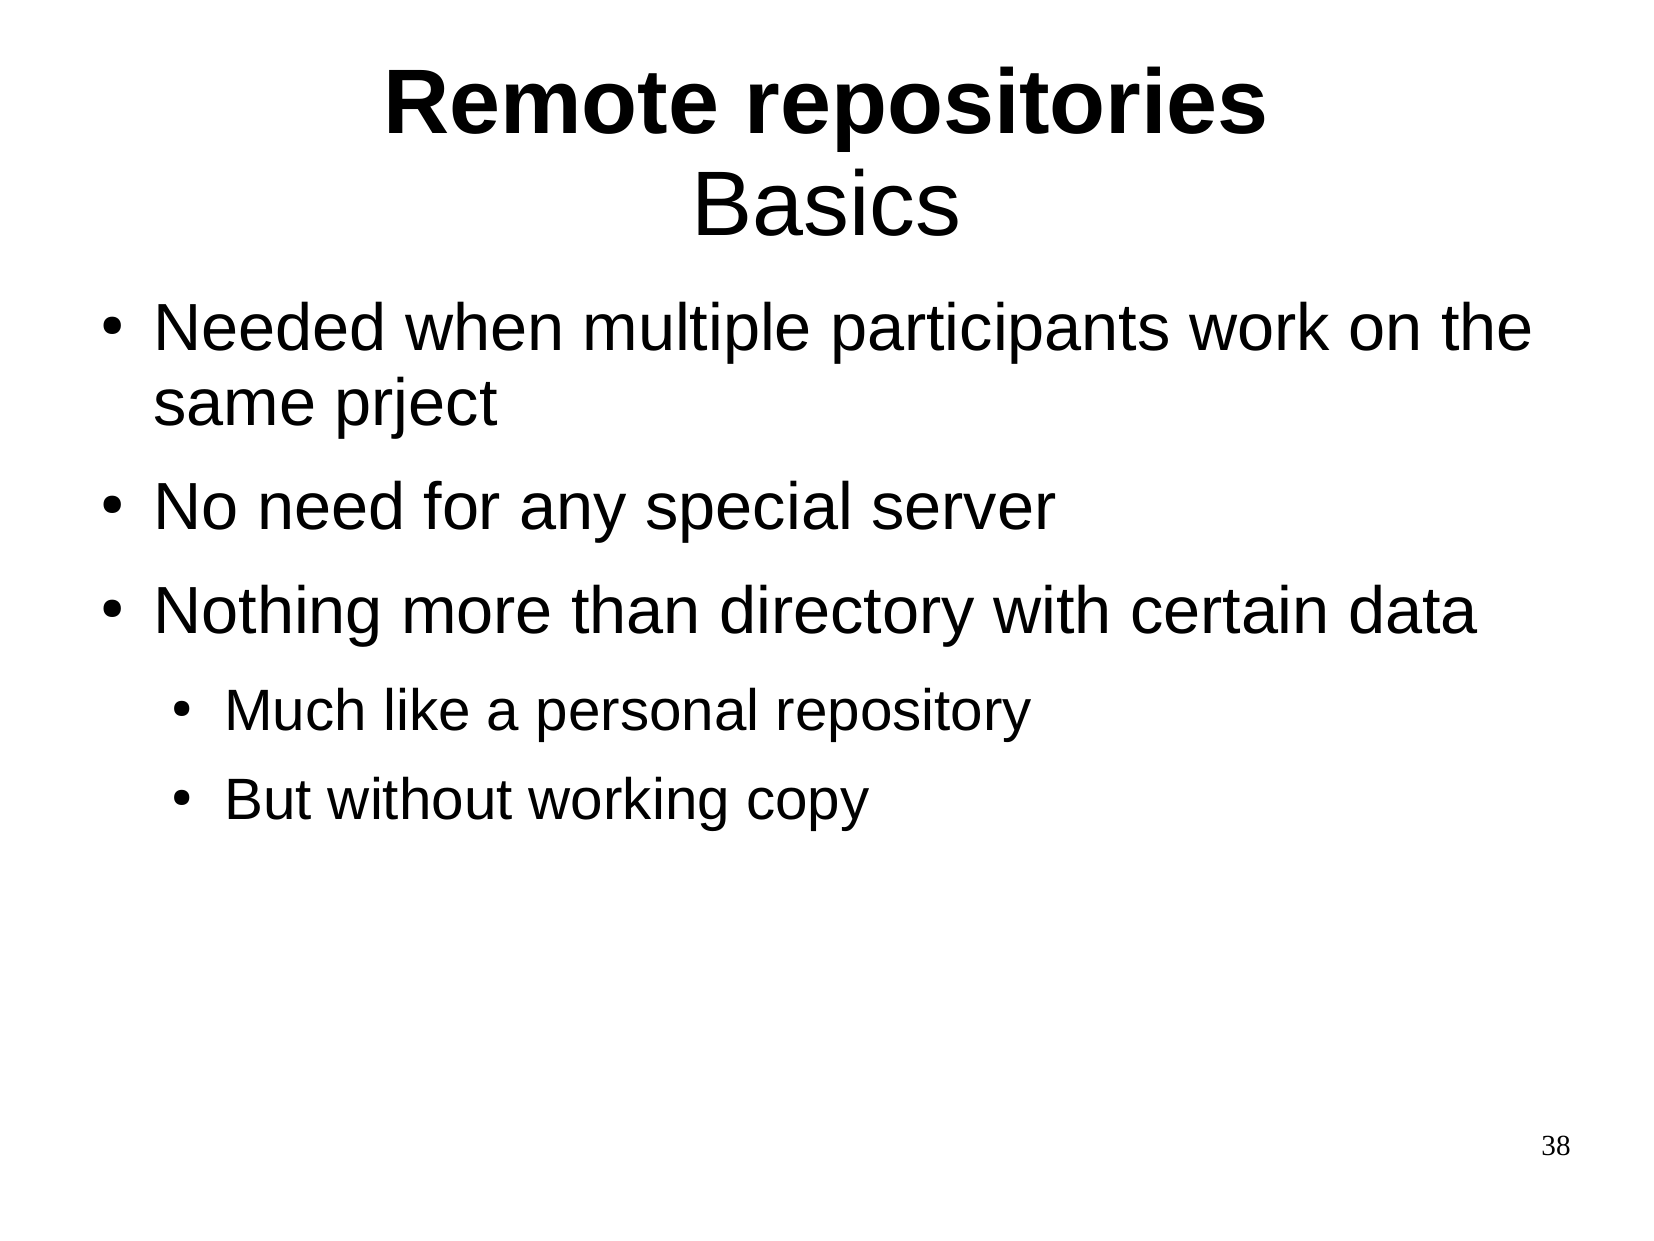

# Remote repositories Basics
Needed when multiple participants work on the same prject
No need for any special server
Nothing more than directory with certain data
Much like a personal repository
But without working copy
38